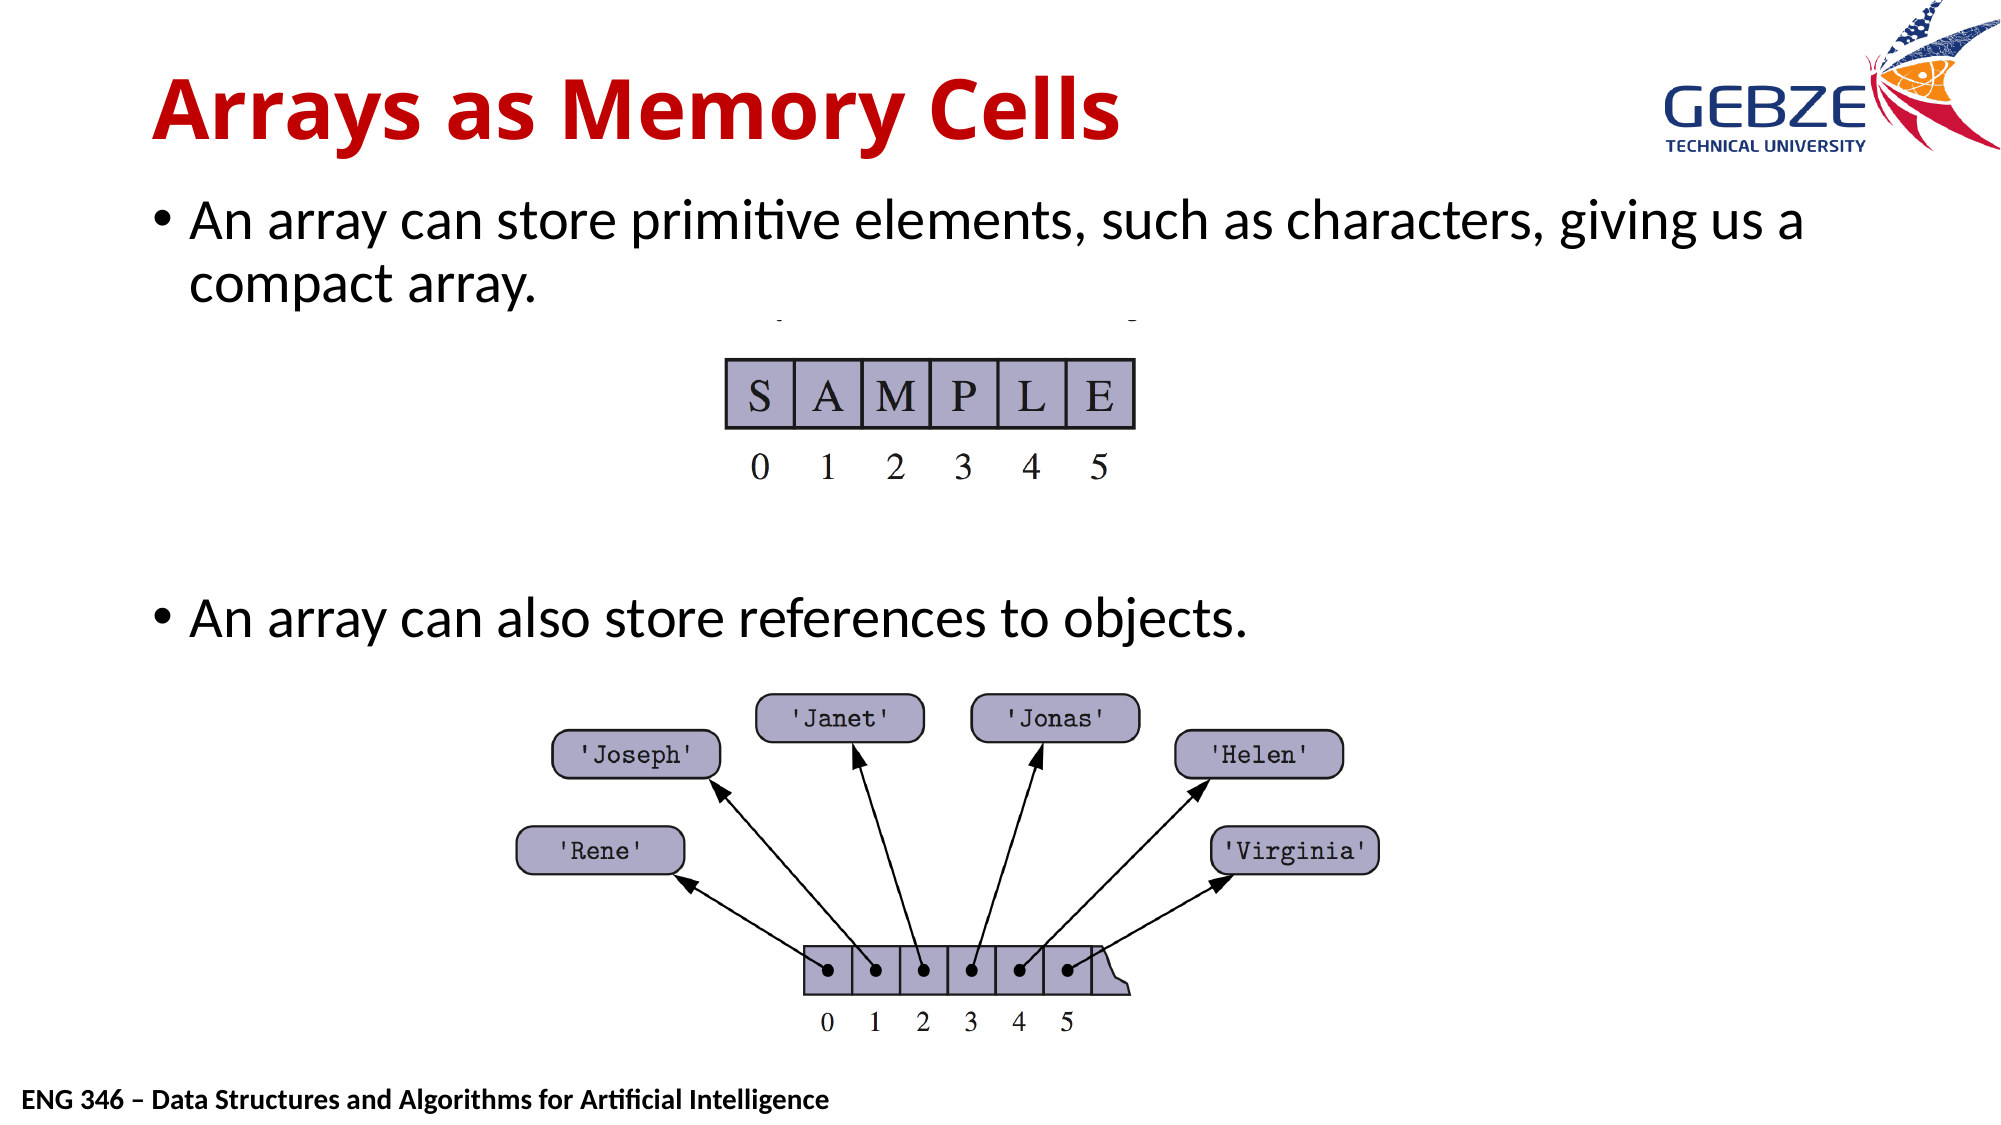

# Arrays as Memory Cells
An array can store primitive elements, such as characters, giving us a compact array.
An array can also store references to objects.